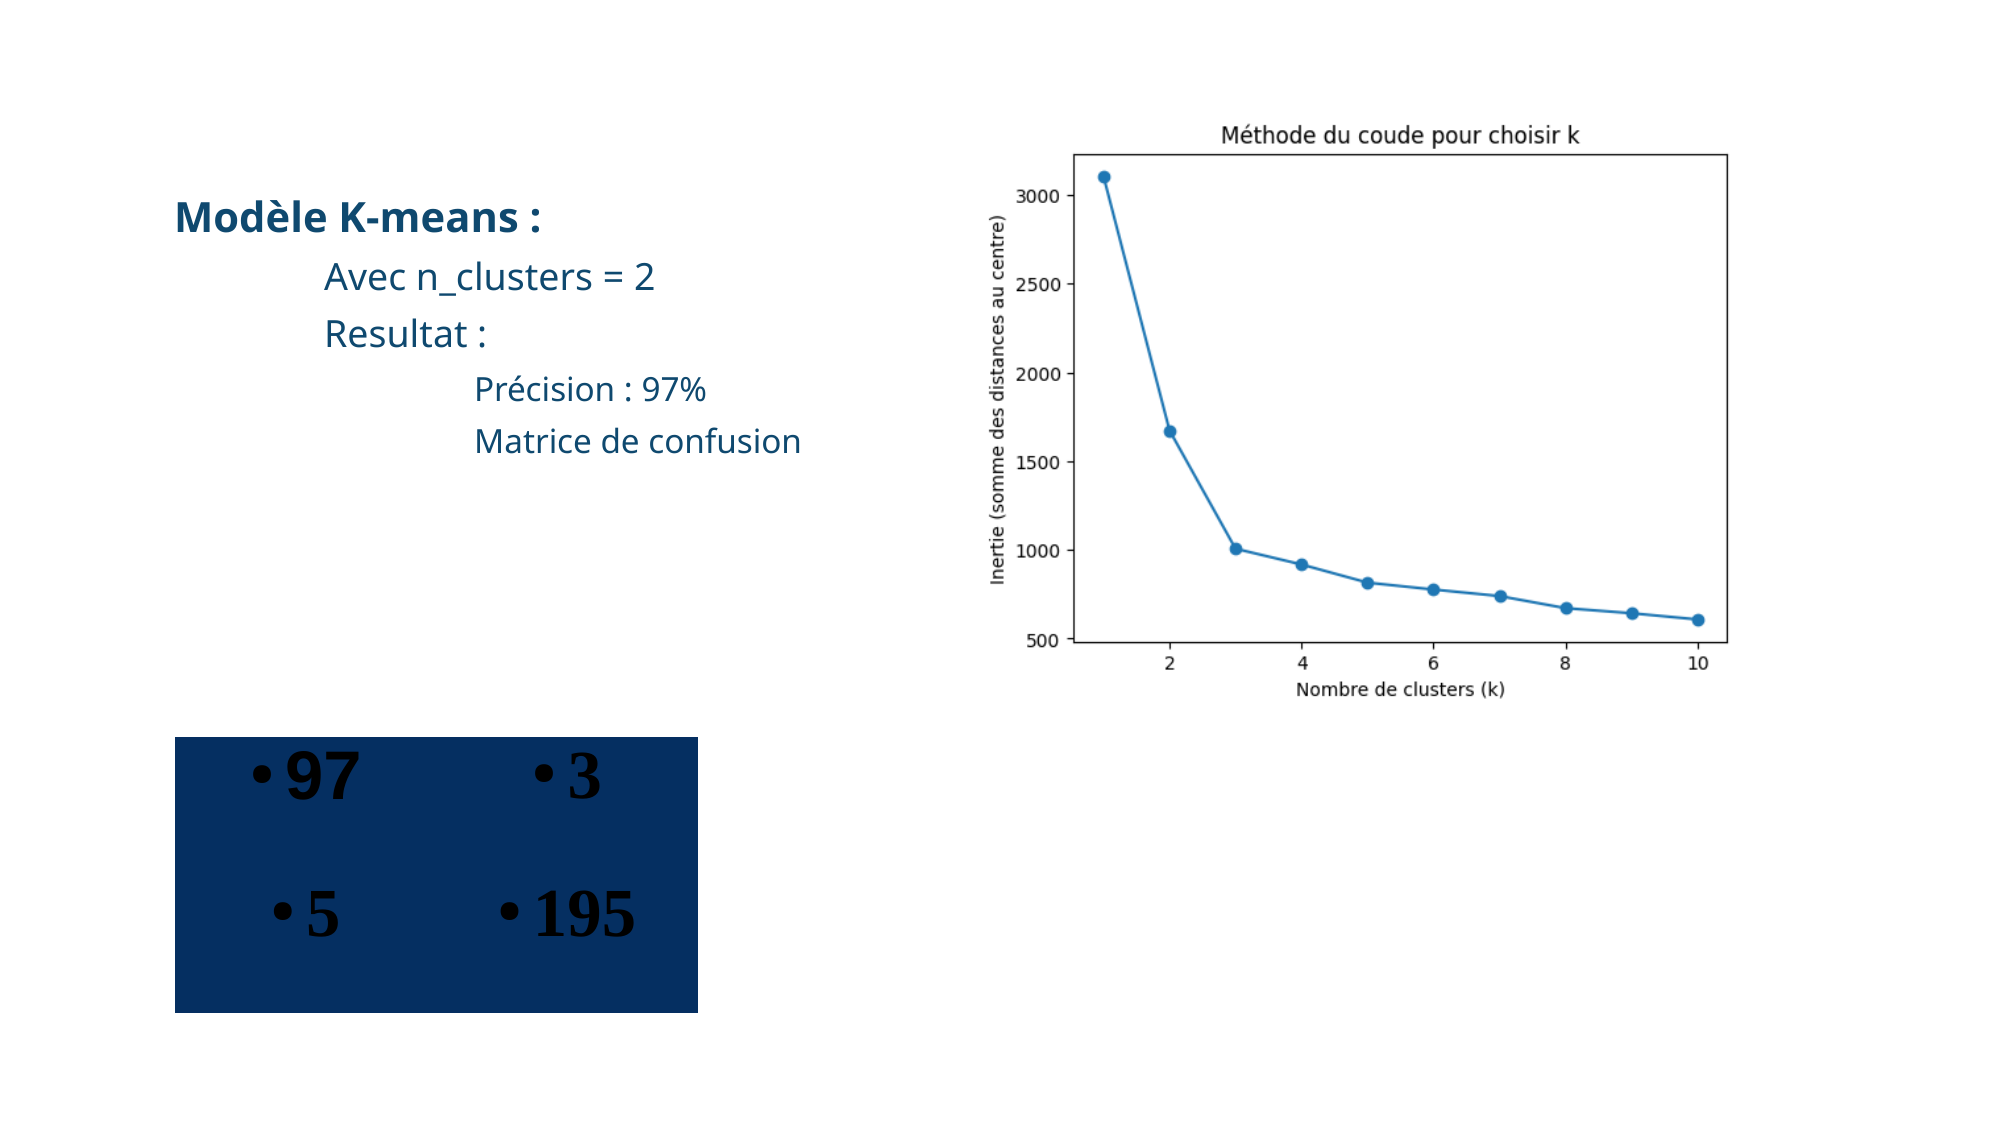

Modèle K-means :
Avec n_clusters = 2
Resultat :
Précision : 97%
Matrice de confusion
# Modéle non supervisé
| 97 | 3 |
| --- | --- |
| 5 | 195 |